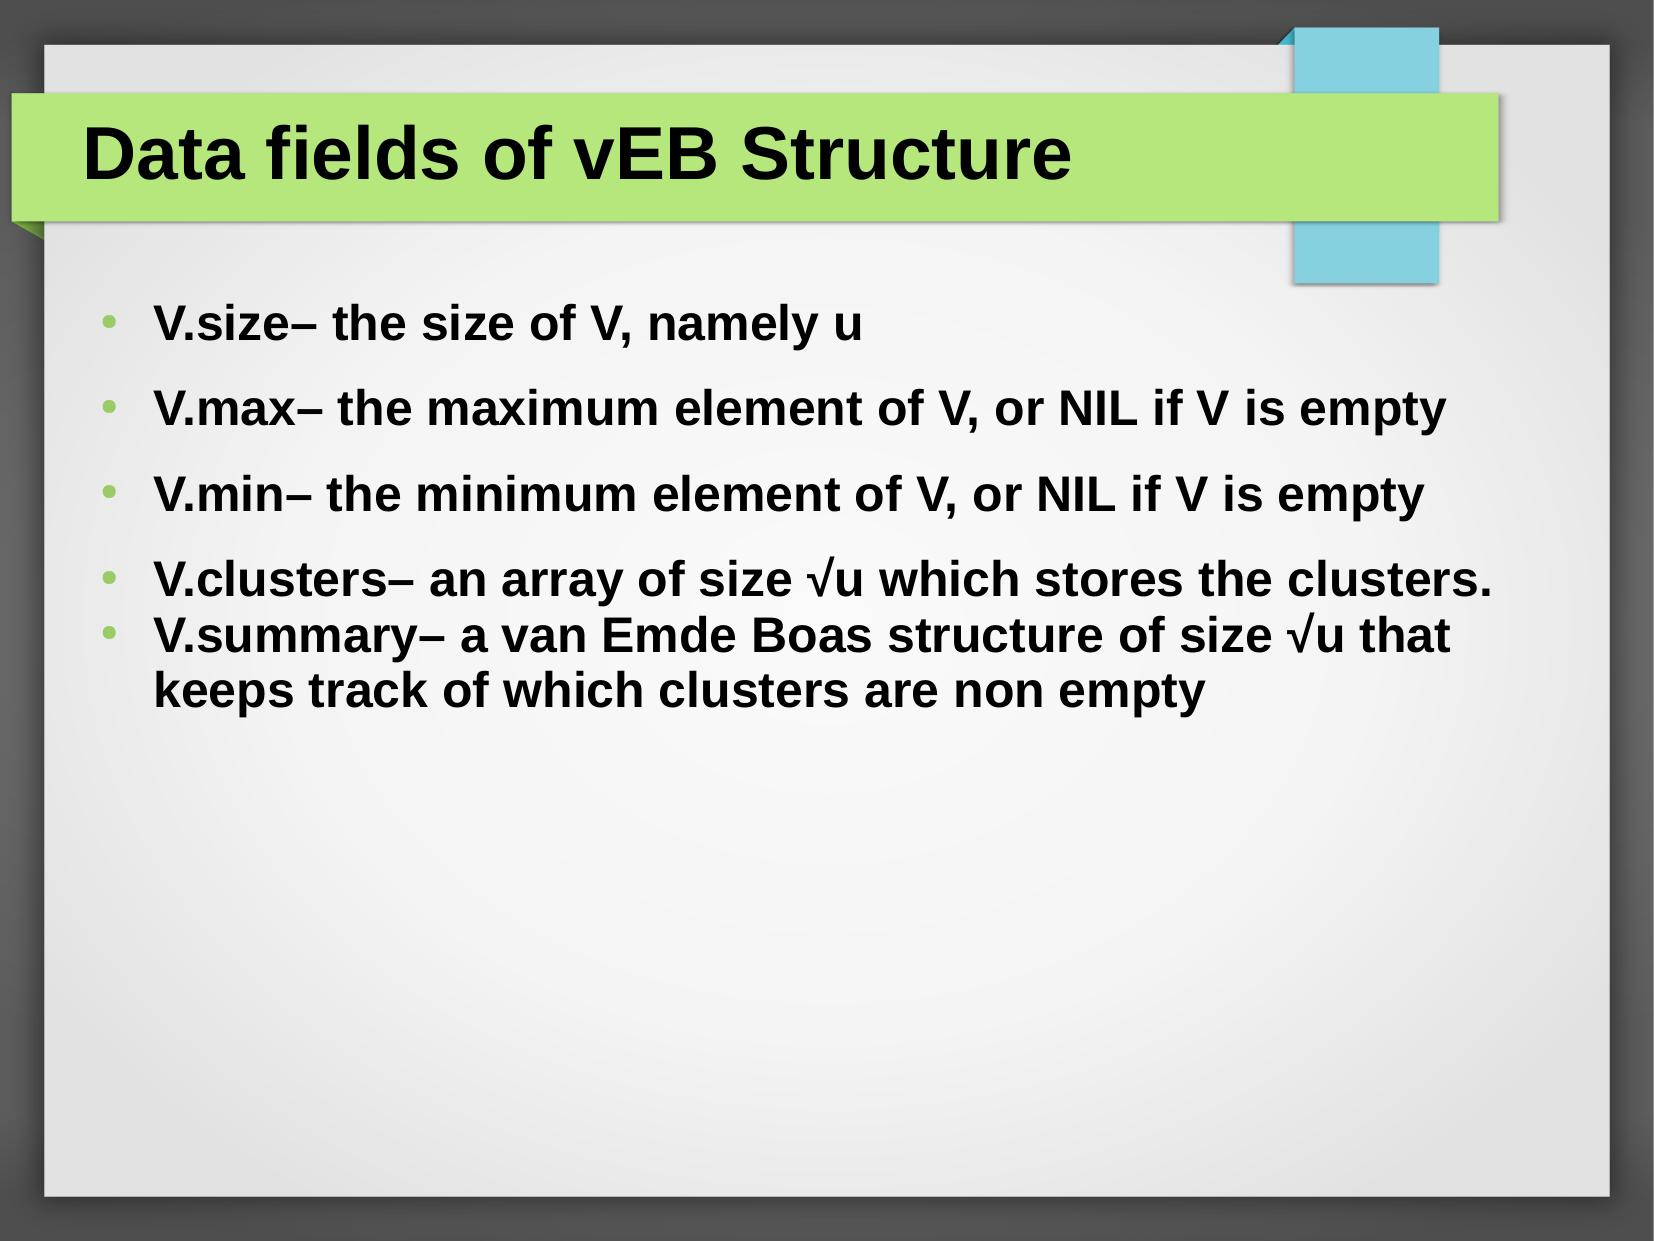

# Data fields of vEB Structure
V.size– the size of V, namely u
V.max– the maximum element of V, or NIL if V is empty
V.min– the minimum element of V, or NIL if V is empty
V.clusters– an array of size √u which stores the clusters.
V.summary– a van Emde Boas structure of size √u that keeps track of which clusters are non empty